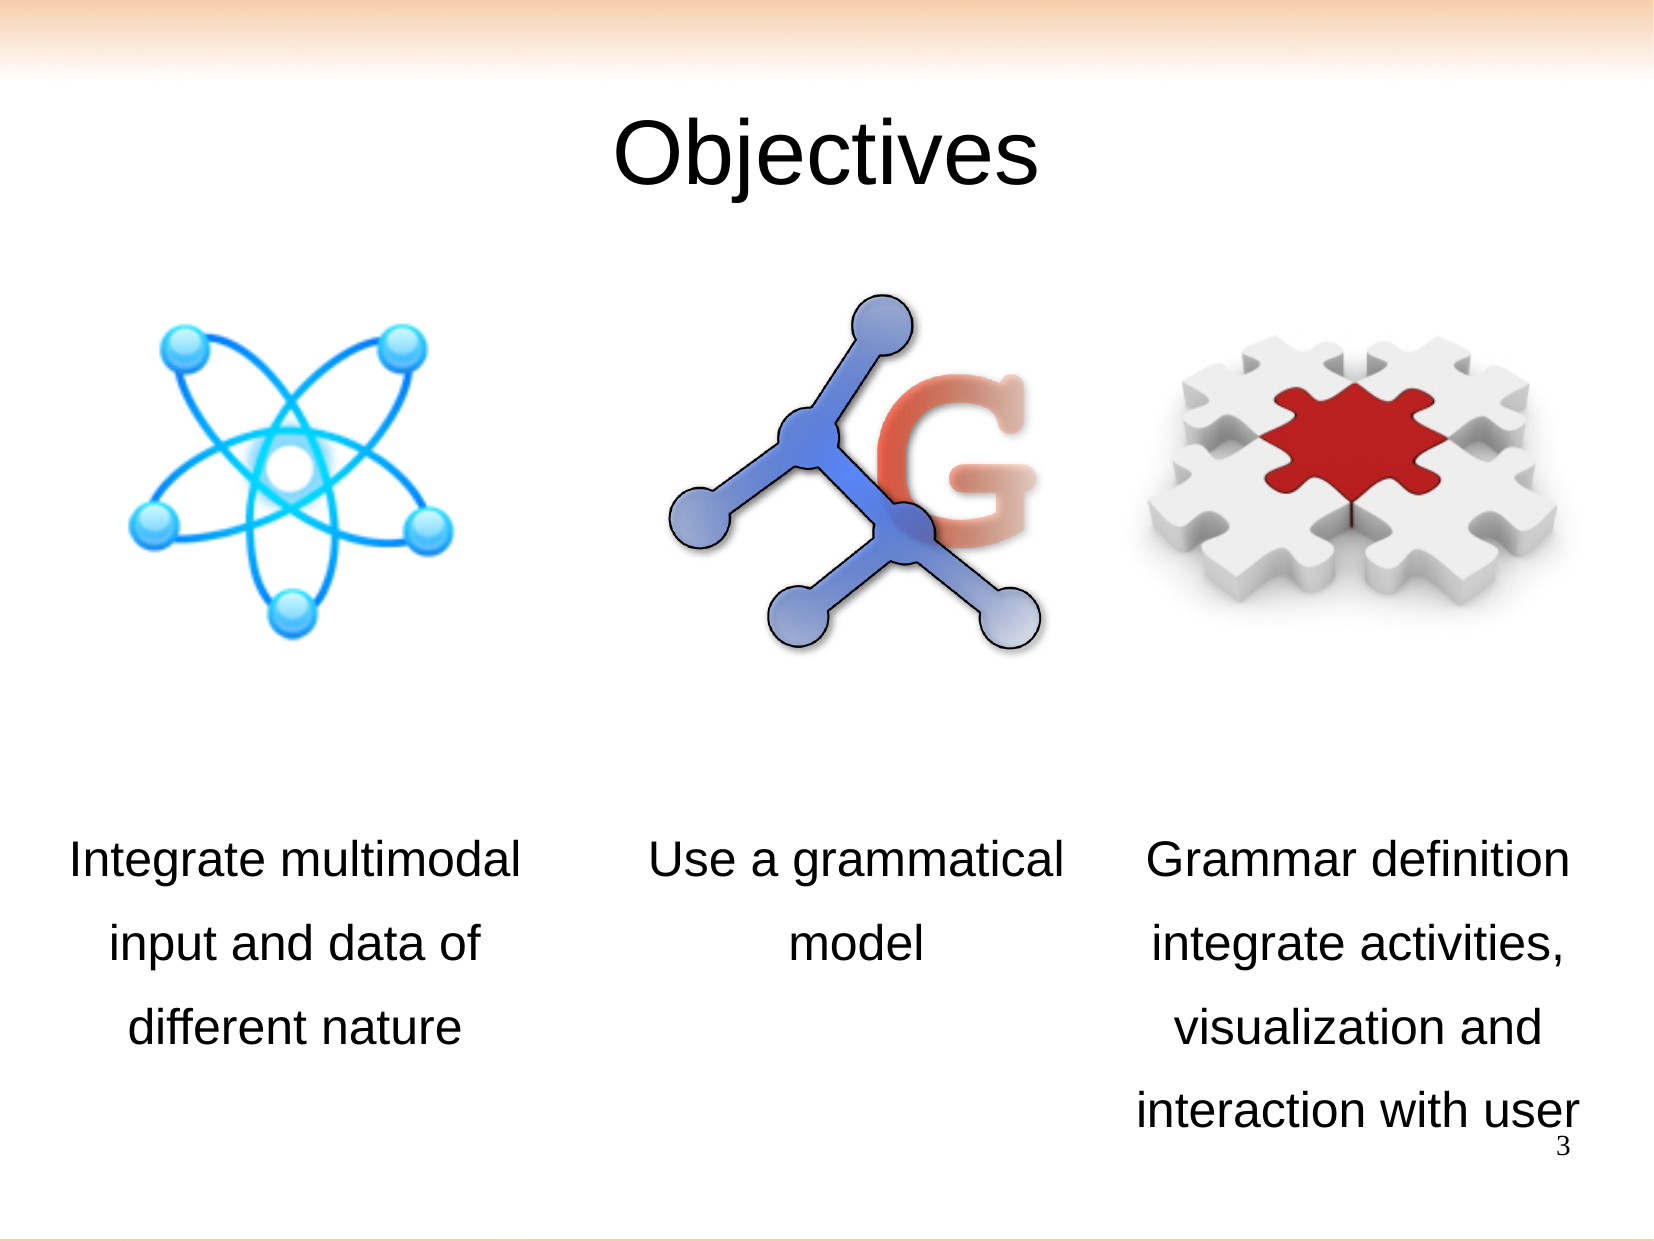

# Objectives
Integrate multimodal input and data of different nature
Use a grammatical model
Grammar definition integrate activities, visualization and interaction with user
3